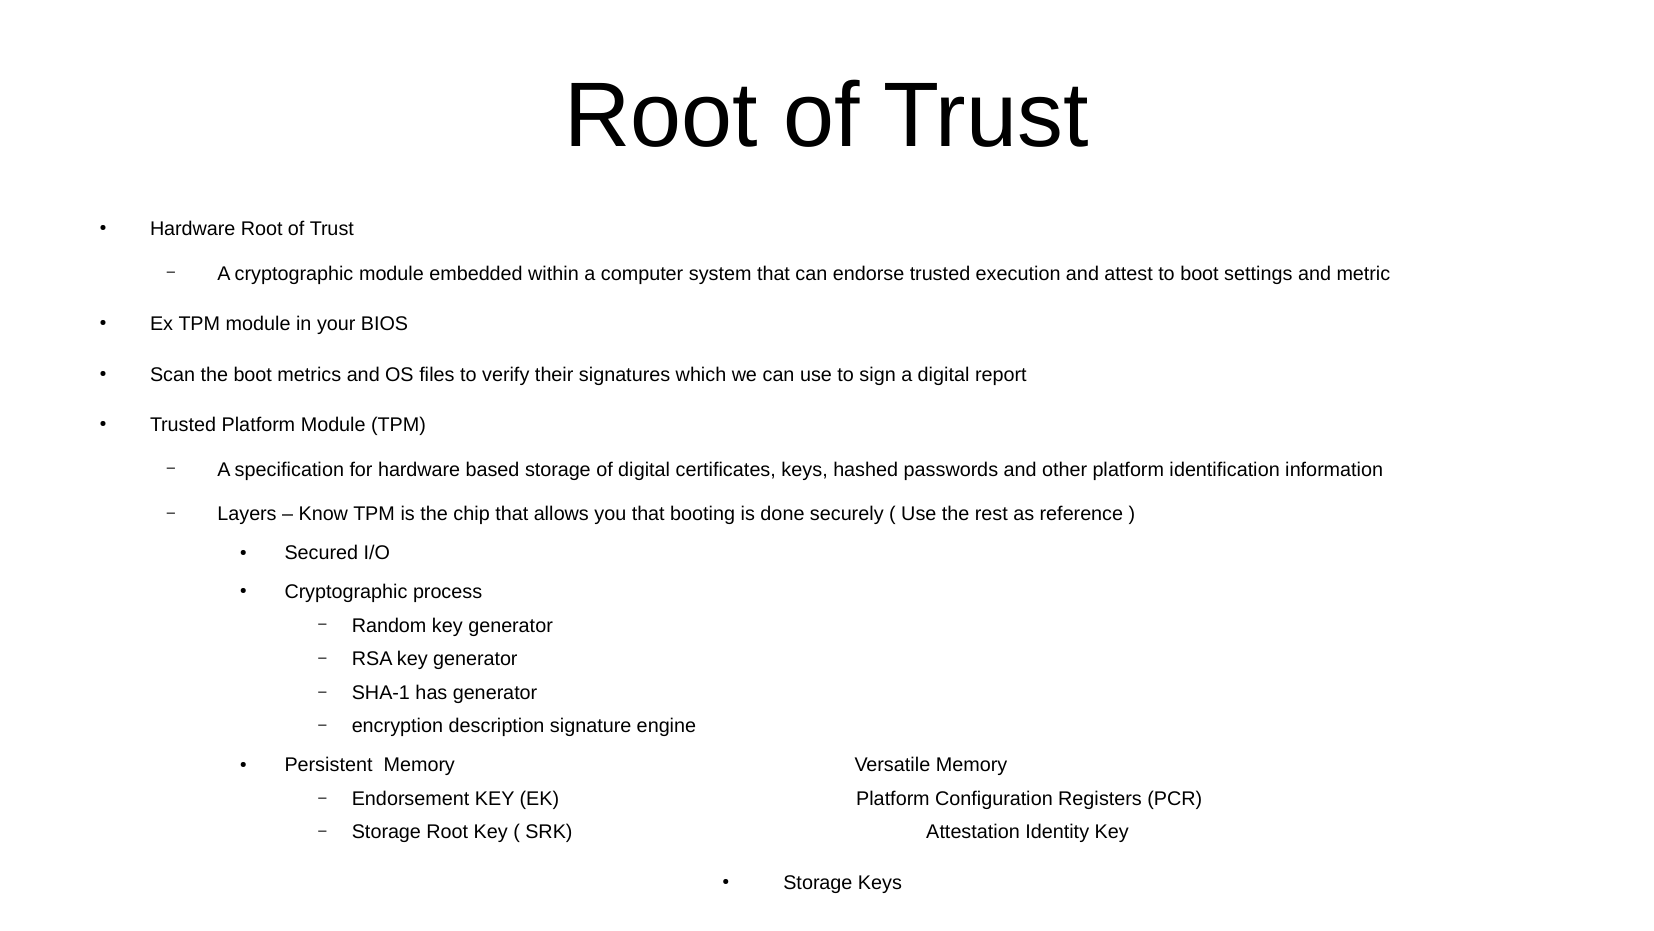

# Root of Trust
Hardware Root of Trust
A cryptographic module embedded within a computer system that can endorse trusted execution and attest to boot settings and metric
Ex TPM module in your BIOS
Scan the boot metrics and OS files to verify their signatures which we can use to sign a digital report
Trusted Platform Module (TPM)
A specification for hardware based storage of digital certificates, keys, hashed passwords and other platform identification information
Layers – Know TPM is the chip that allows you that booting is done securely ( Use the rest as reference )
Secured I/O
Cryptographic process
Random key generator
RSA key generator
SHA-1 has generator
encryption description signature engine
Persistent Memory 									 			 	 	 	Versatile Memory
Endorsement KEY (EK)									 		 	 	 Platform Configuration Registers (PCR)
Storage Root Key ( SRK)					 				 	 Attestation Identity Key
 Storage Keys